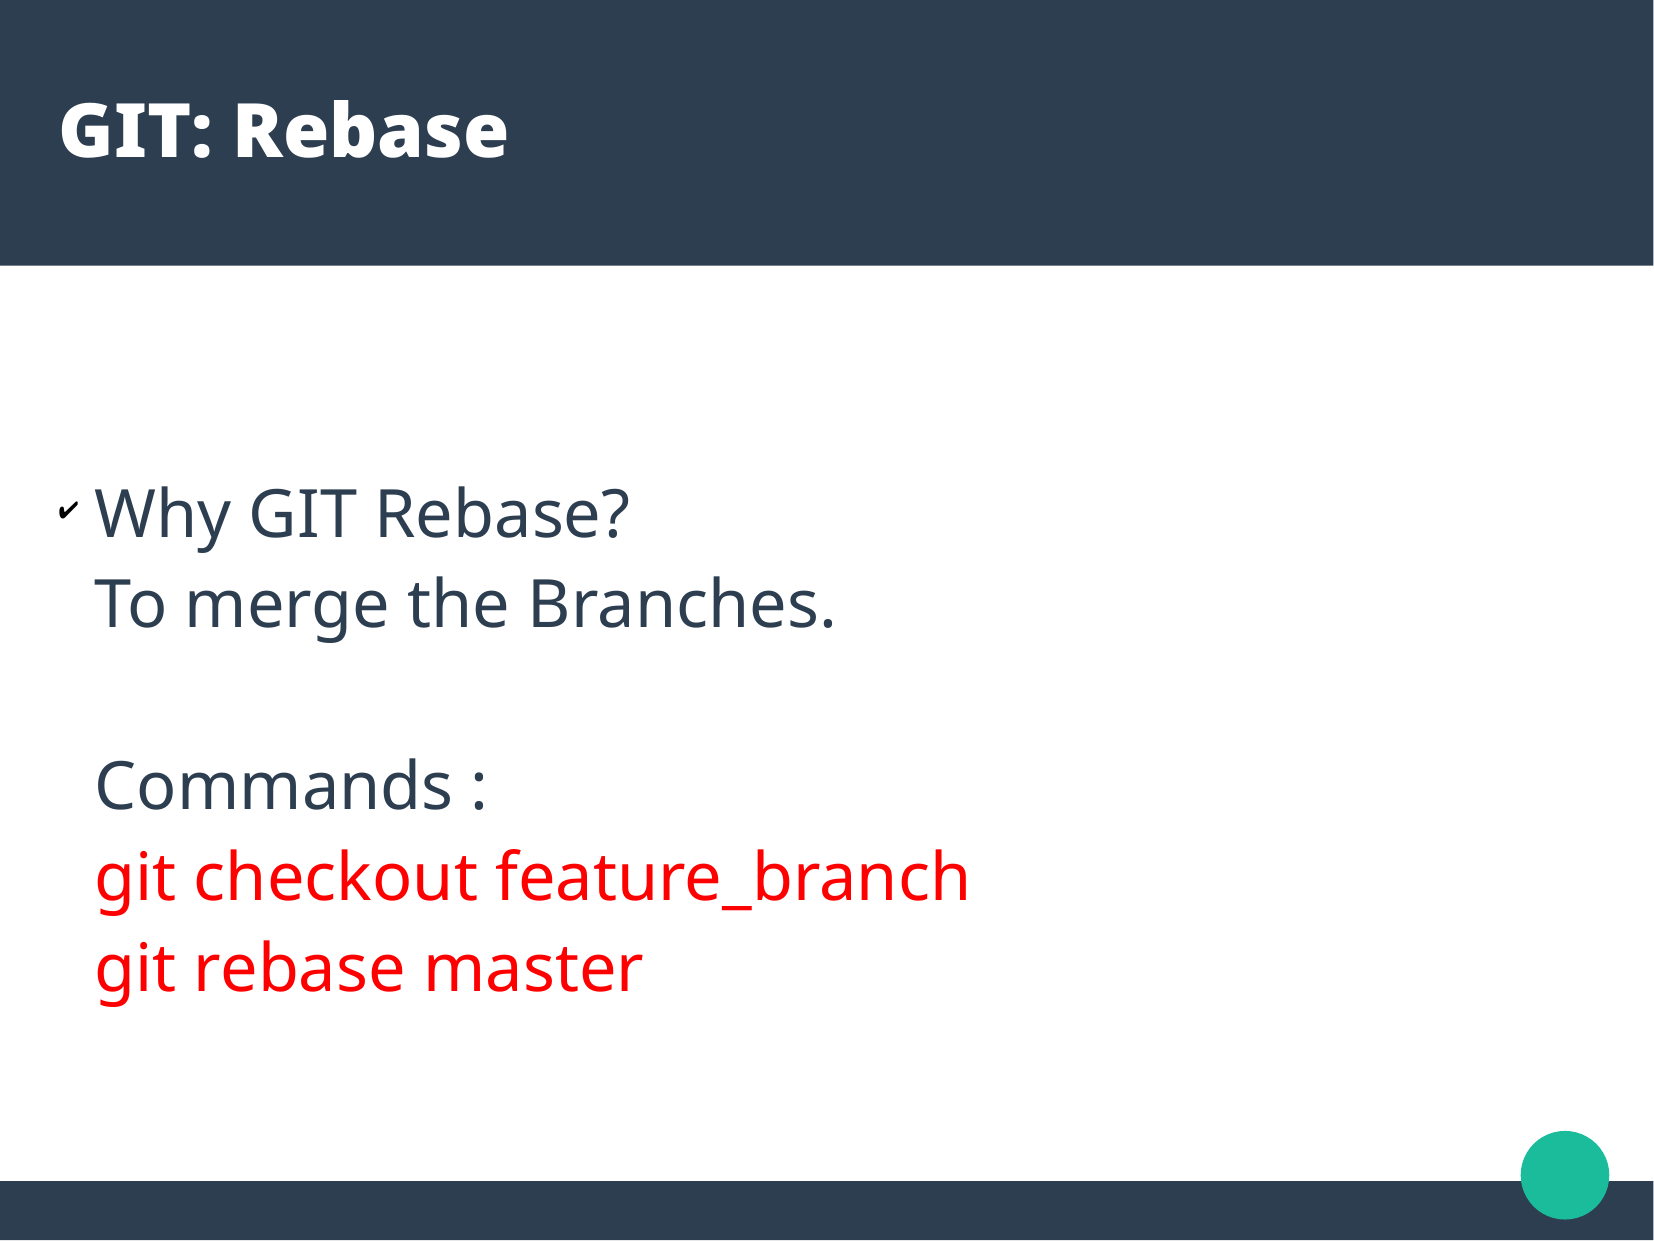

# GIT: Rebase
Why GIT Rebase?
To merge the Branches.
Commands :
git checkout feature_branch
git rebase master